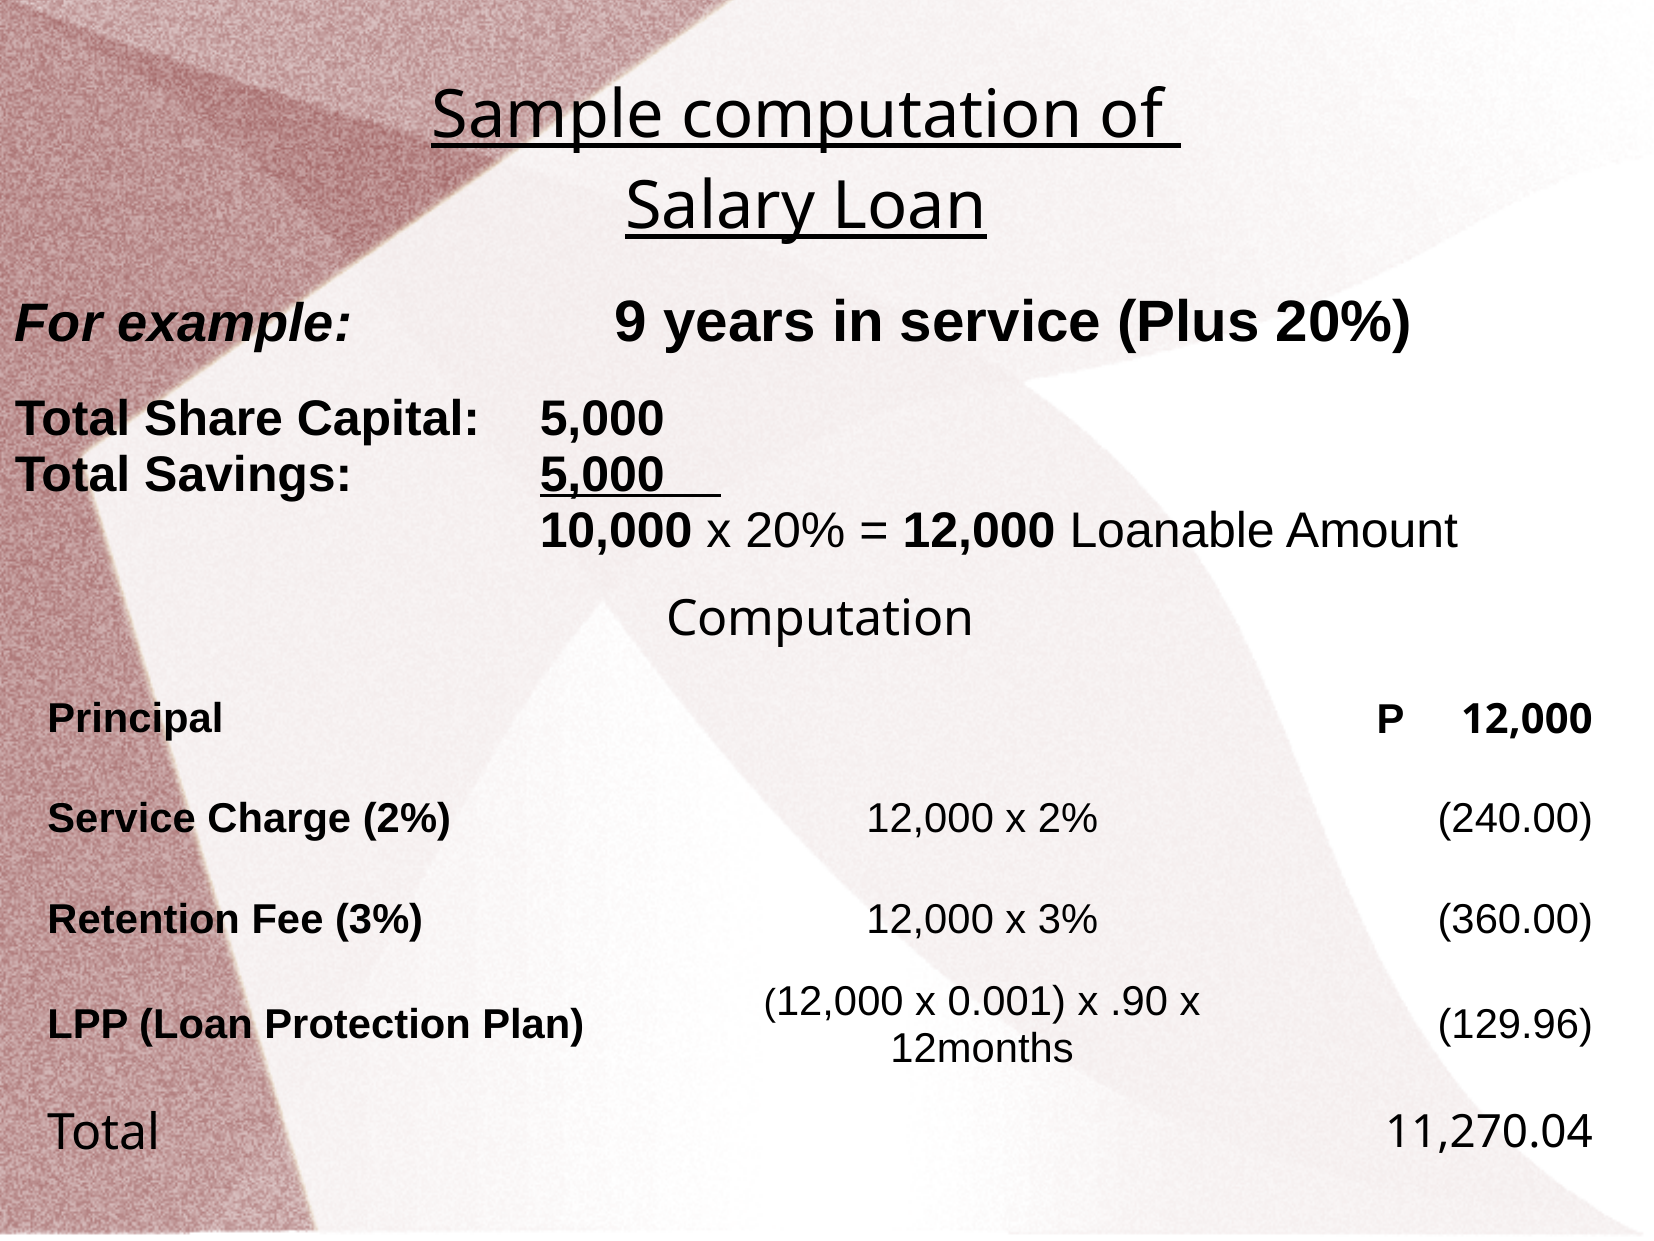

Sample computation of
Salary Loan
For example:				9 years in service (Plus 20%)
Total Share Capital: 	5,000
Total Savings:			5,000
							10,000 x 20% = 12,000 Loanable Amount
| Computation | | |
| --- | --- | --- |
| Principal | | P 12,000 |
| Service Charge (2%) | 12,000 x 2% | (240.00) |
| Retention Fee (3%) | 12,000 x 3% | (360.00) |
| LPP (Loan Protection Plan) | (12,000 x 0.001) x .90 x 12months | (129.96) |
| Total | | 11,270.04 |